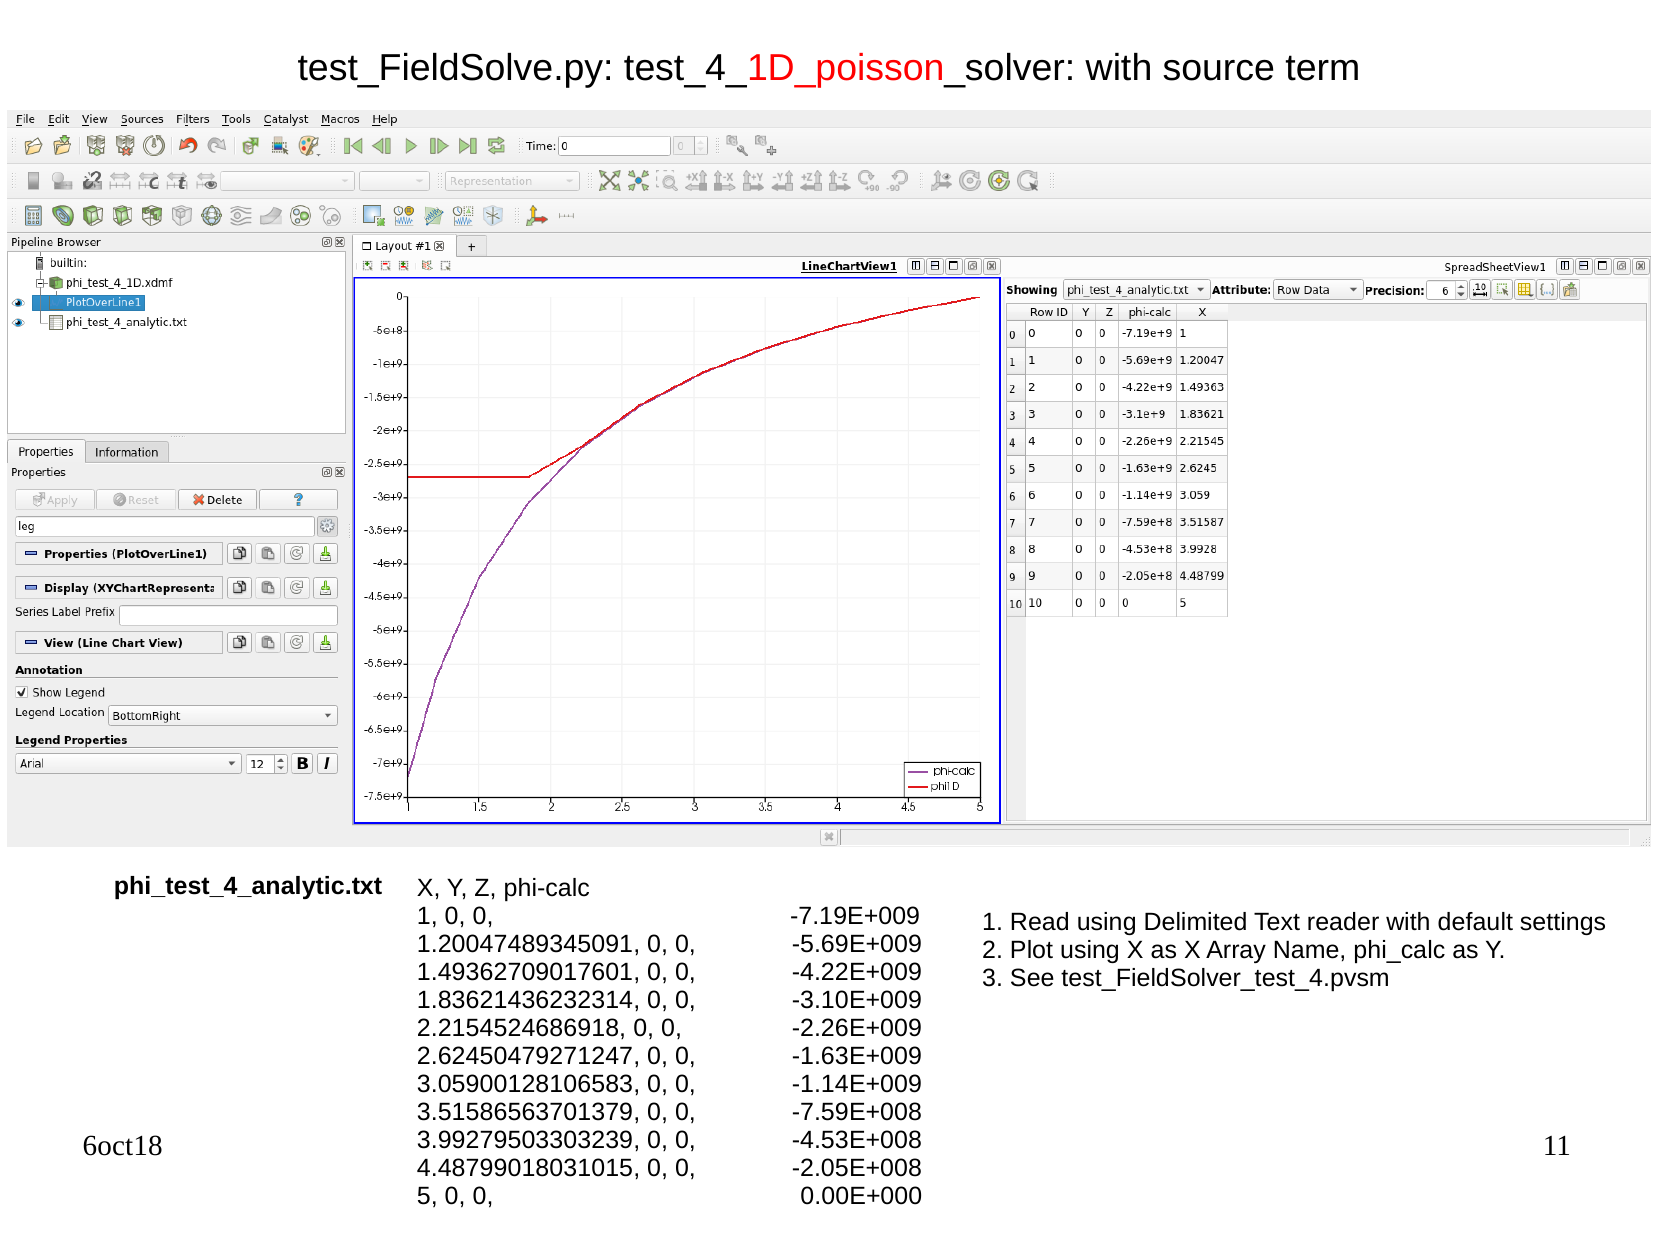

test_FieldSolve.py: test_4_1D_poisson_solver: with source term
phi_test_4_analytic.txt
X, Y, Z, phi-calc
1, 0, 0,	 -7.19E+009
1.20047489345091, 0, 0,		-5.69E+009
1.49362709017601, 0, 0,		-4.22E+009
1.83621436232314, 0, 0,		-3.10E+009
2.2154524686918, 0, 0,		-2.26E+009
2.62450479271247, 0, 0,		-1.63E+009
3.05900128106583, 0, 0,		-1.14E+009
3.51586563701379, 0, 0,		-7.59E+008
3.99279503303239, 0, 0,		-4.53E+008
4.48799018031015, 0, 0,		-2.05E+008
5, 0, 0, 0.00E+000
1. Read using Delimited Text reader with default settings
2. Plot using X as X Array Name, phi_calc as Y.
3. See test_FieldSolver_test_4.pvsm
6oct18
11